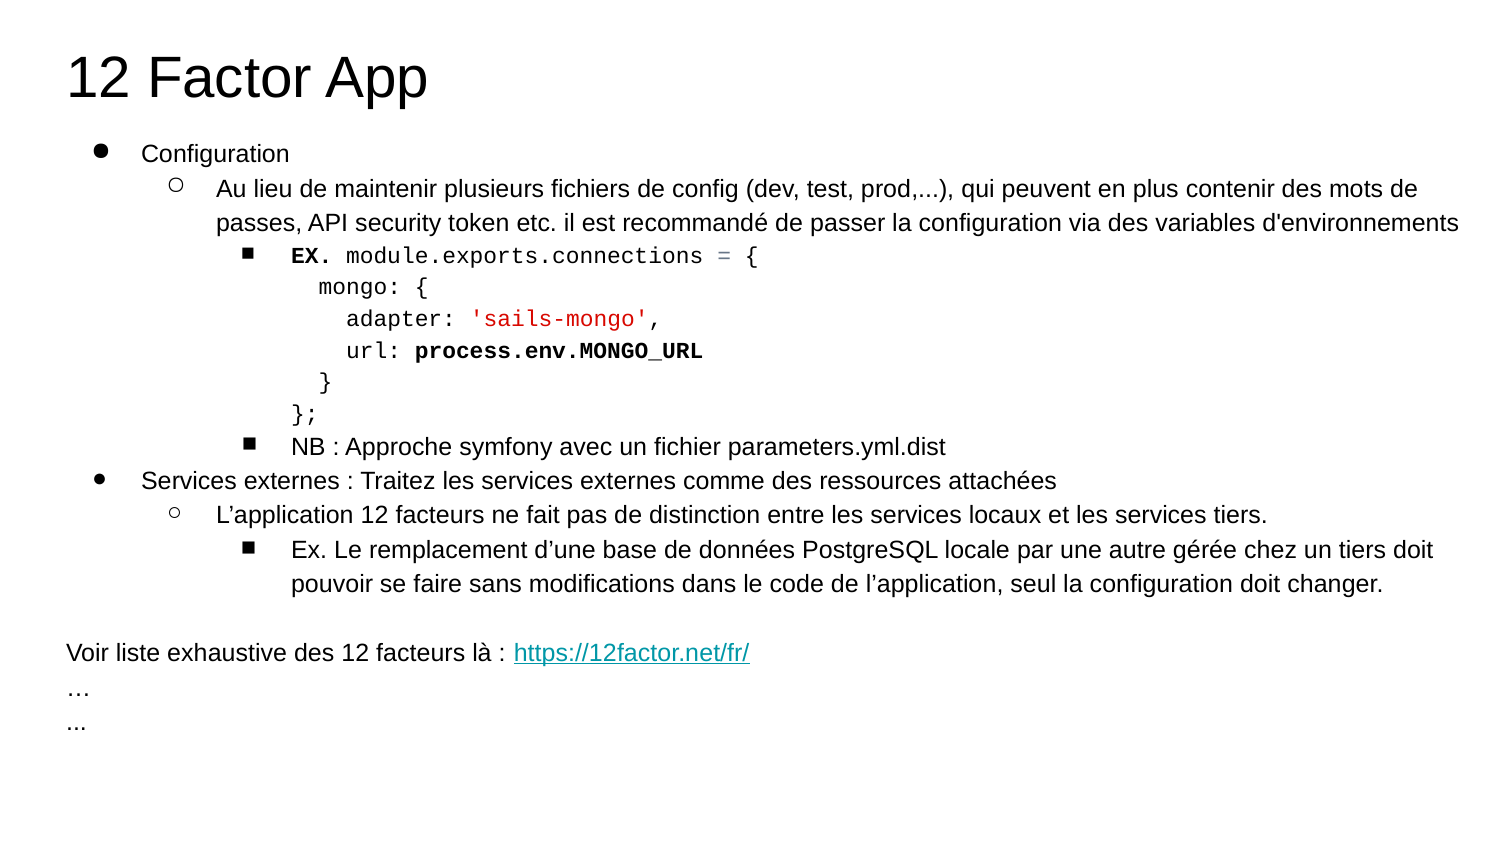

# 12 Factor App
Configuration
Au lieu de maintenir plusieurs fichiers de config (dev, test, prod,...), qui peuvent en plus contenir des mots de passes, API security token etc. il est recommandé de passer la configuration via des variables d'environnements
EX. module.exports.connections = {
 mongo: {
 adapter: 'sails-mongo',
 url: process.env.MONGO_URL
 }
};
NB : Approche symfony avec un fichier parameters.yml.dist
Services externes : Traitez les services externes comme des ressources attachées
L’application 12 facteurs ne fait pas de distinction entre les services locaux et les services tiers.
Ex. Le remplacement d’une base de données PostgreSQL locale par une autre gérée chez un tiers doit pouvoir se faire sans modifications dans le code de l’application, seul la configuration doit changer.
Voir liste exhaustive des 12 facteurs là : https://12factor.net/fr/
…
...